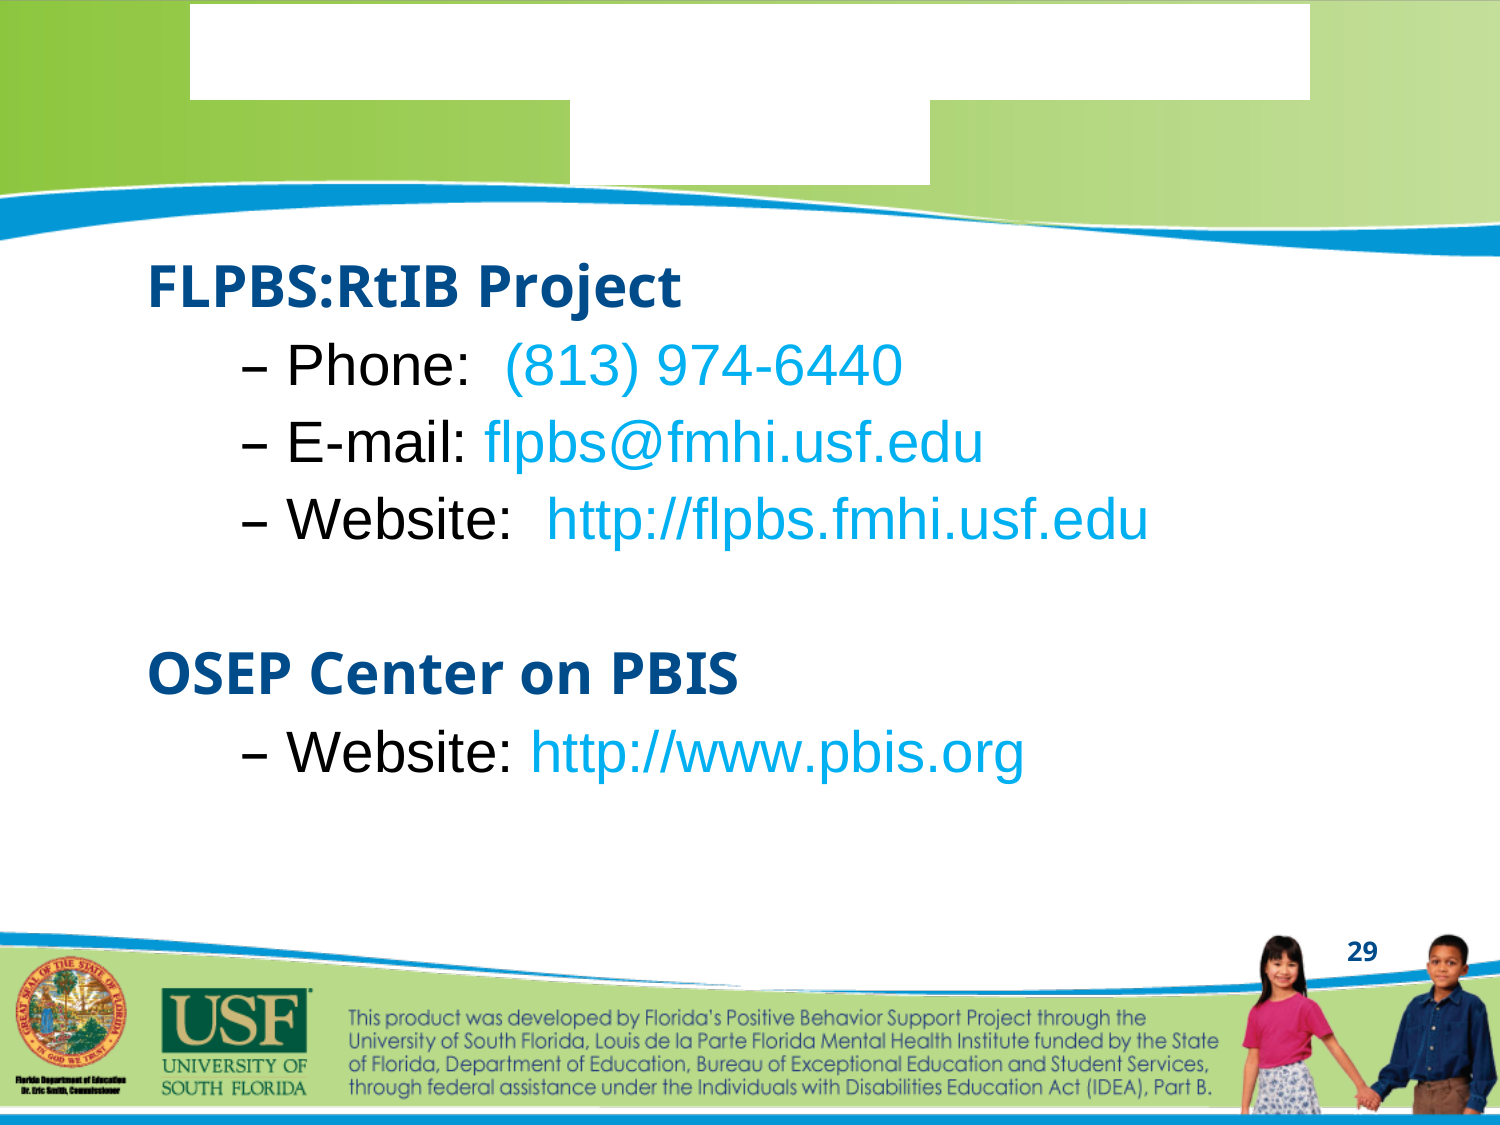

# PBS:RtIB Contact Information & Resources
FLPBS:RtIB Project
Phone: (813) 974-6440
E-mail: flpbs@fmhi.usf.edu
Website: http://flpbs.fmhi.usf.edu
OSEP Center on PBIS
Website: http://www.pbis.org